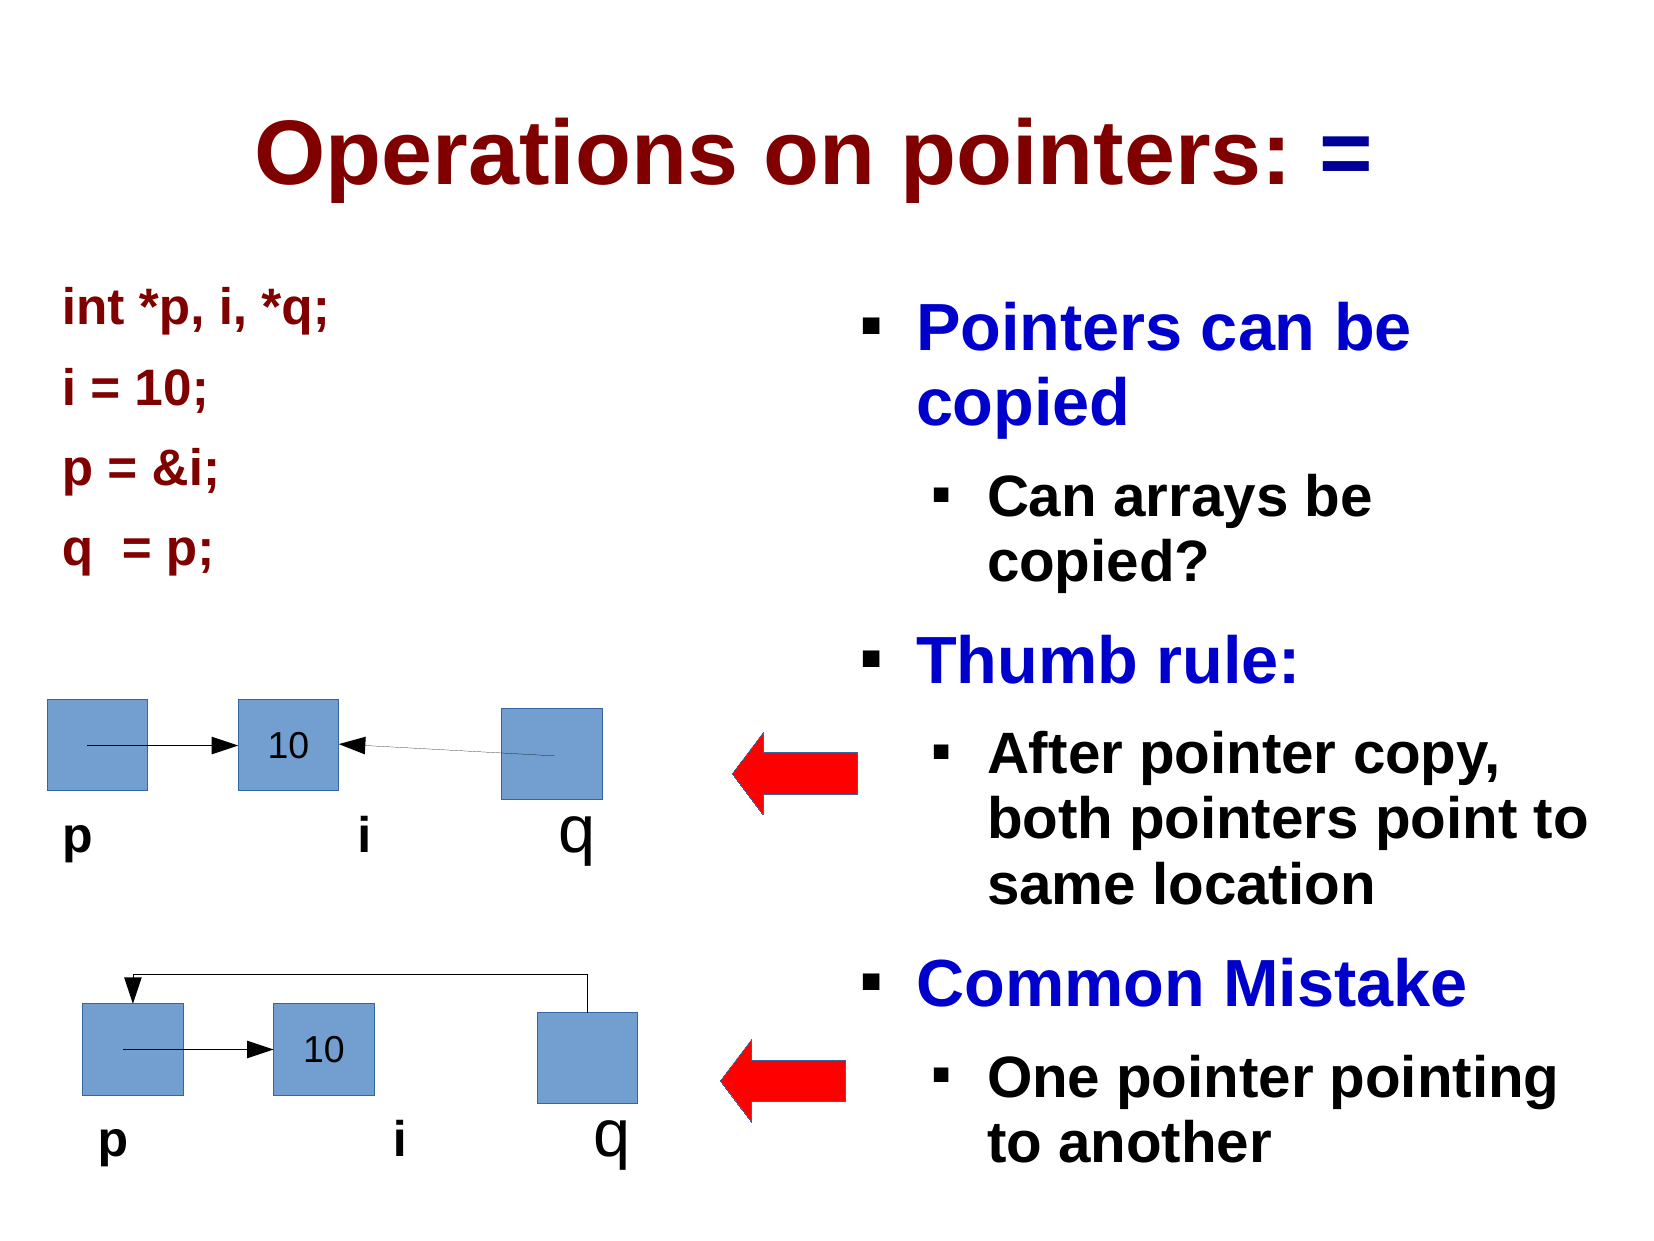

# Operations on pointers: =
int *p, i, *q;
i = 10;
p = &i;
q = p;
Pointers can be copied
Can arrays be copied?
Thumb rule:
After pointer copy, both pointers point to same location
Common Mistake
One pointer pointing to another
10
q
p i
10
q
p i